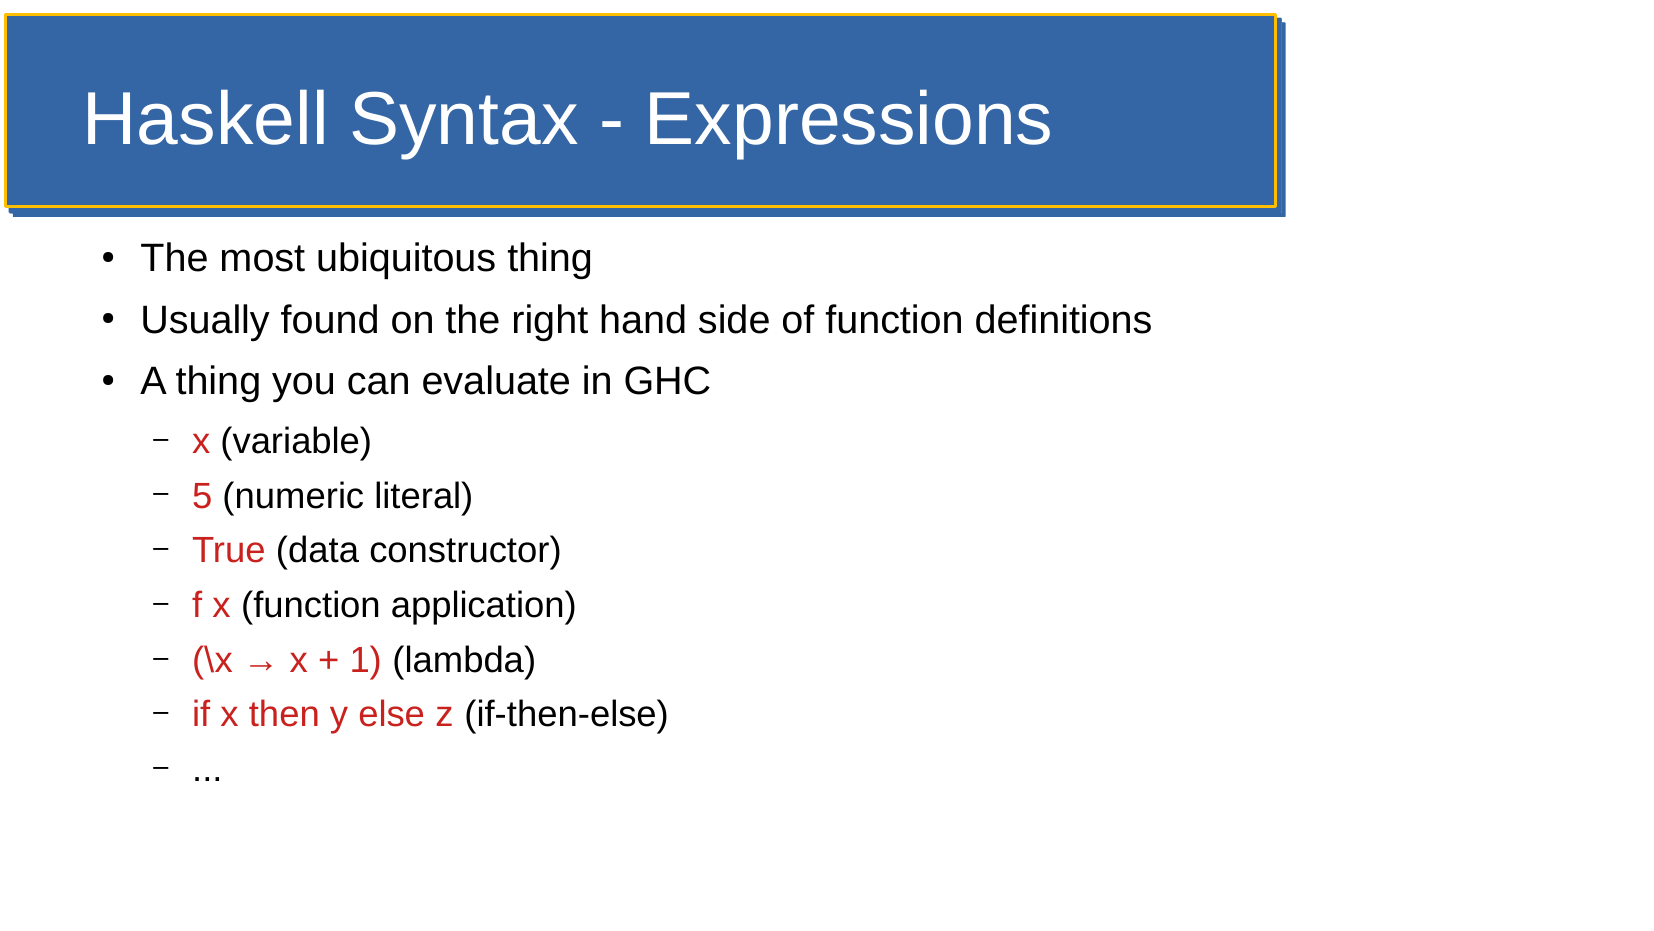

# Haskell Syntax - Expressions
The most ubiquitous thing
Usually found on the right hand side of function definitions
A thing you can evaluate in GHC
x (variable)
5 (numeric literal)
True (data constructor)
f x (function application)
(\x → x + 1) (lambda)
if x then y else z (if-then-else)
...